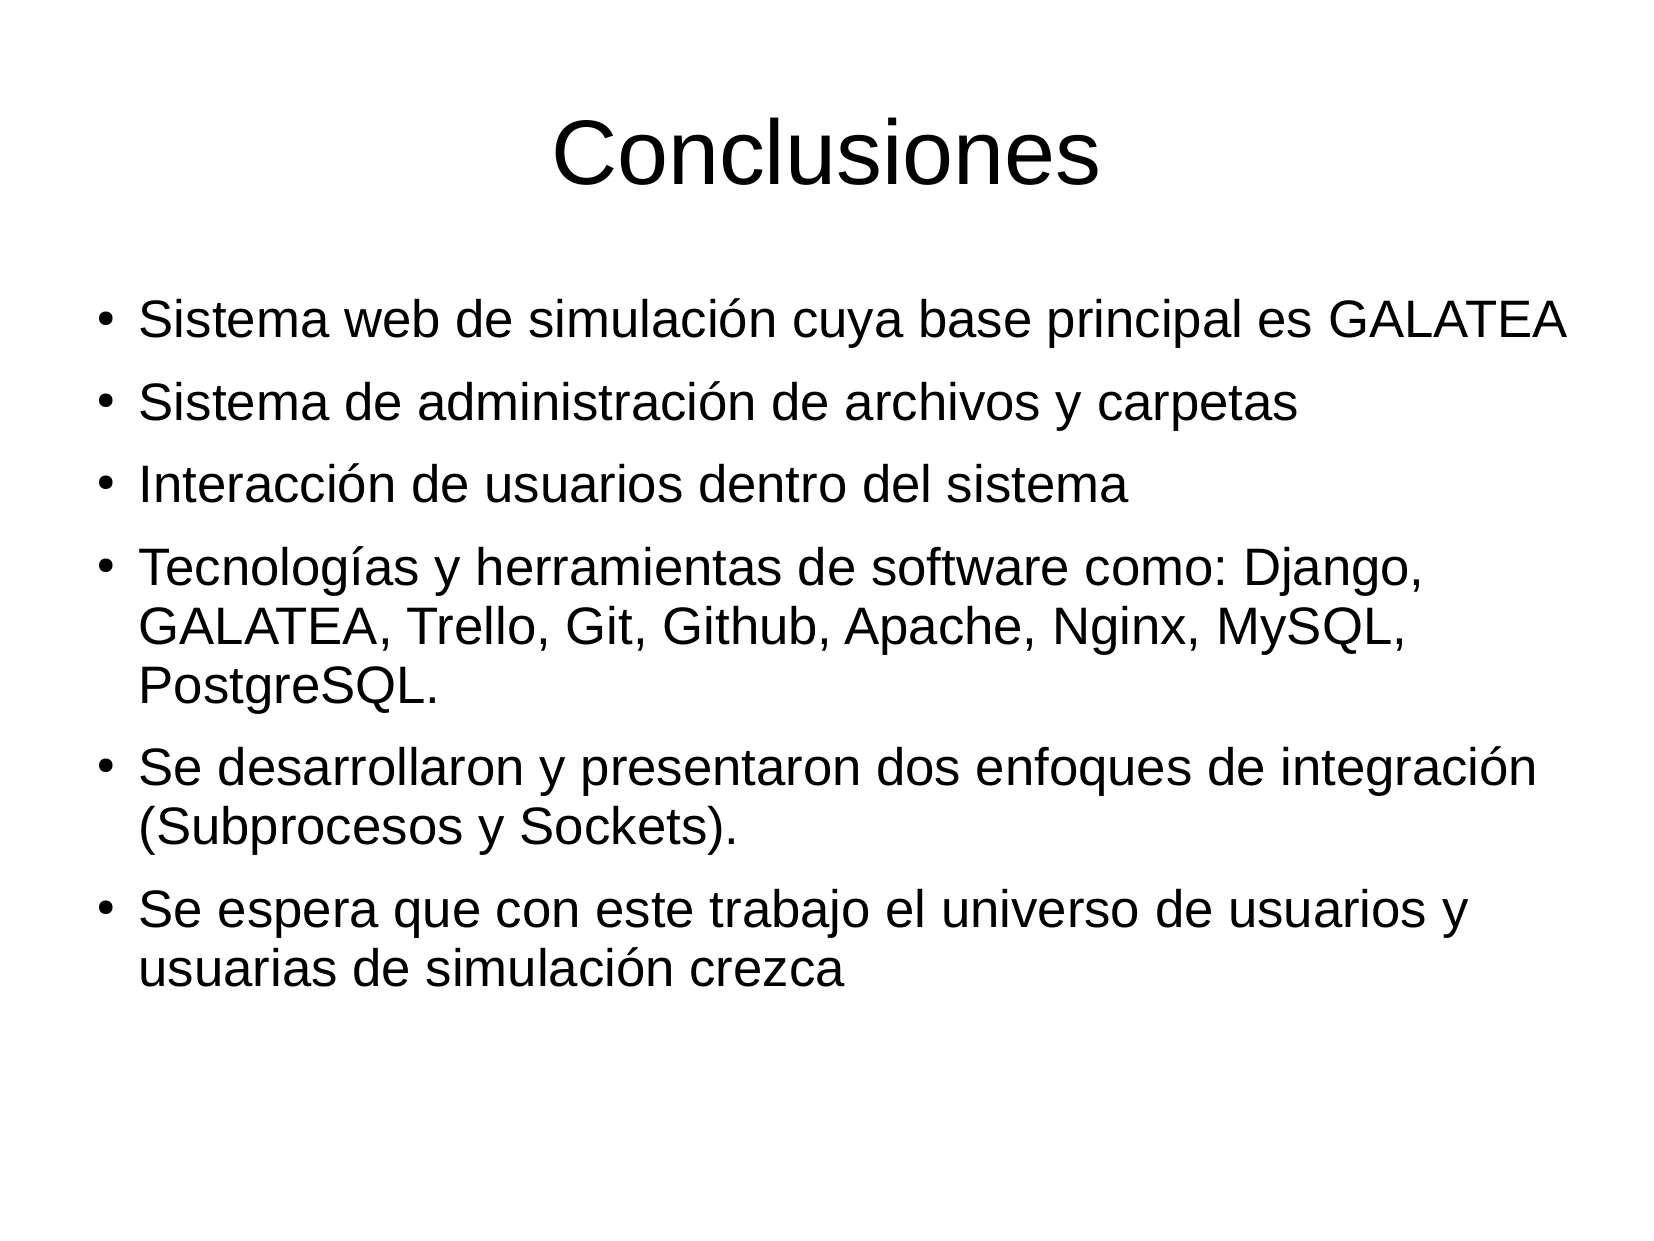

# Conclusiones
Sistema web de simulación cuya base principal es GALATEA
Sistema de administración de archivos y carpetas
Interacción de usuarios dentro del sistema
Tecnologías y herramientas de software como: Django, GALATEA, Trello, Git, Github, Apache, Nginx, MySQL, PostgreSQL.
Se desarrollaron y presentaron dos enfoques de integración (Subprocesos y Sockets).
Se espera que con este trabajo el universo de usuarios y usuarias de simulación crezca